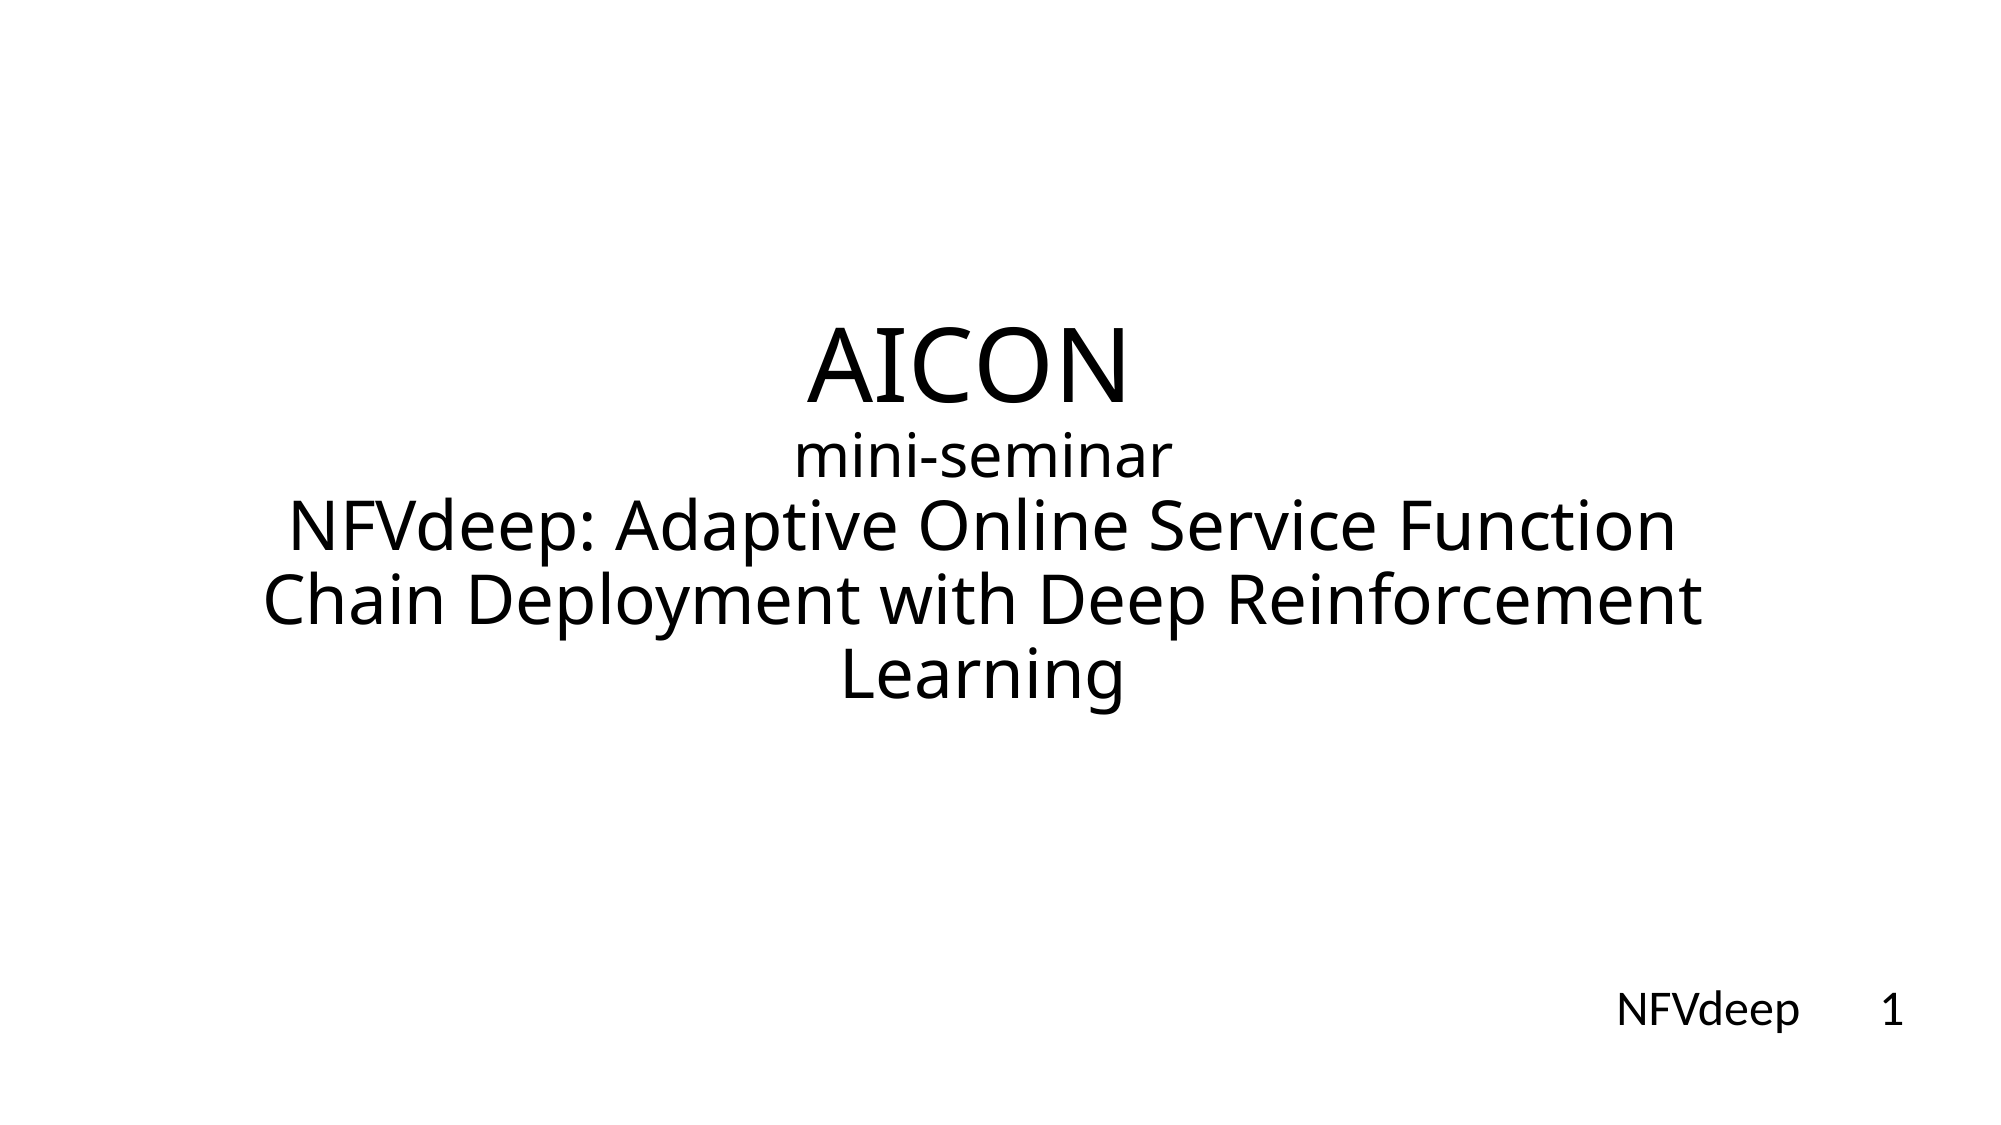

# AICON mini-seminar NFVdeep: Adaptive Online Service Function Chain Deployment with Deep Reinforcement Learning
 NFVdeep 1